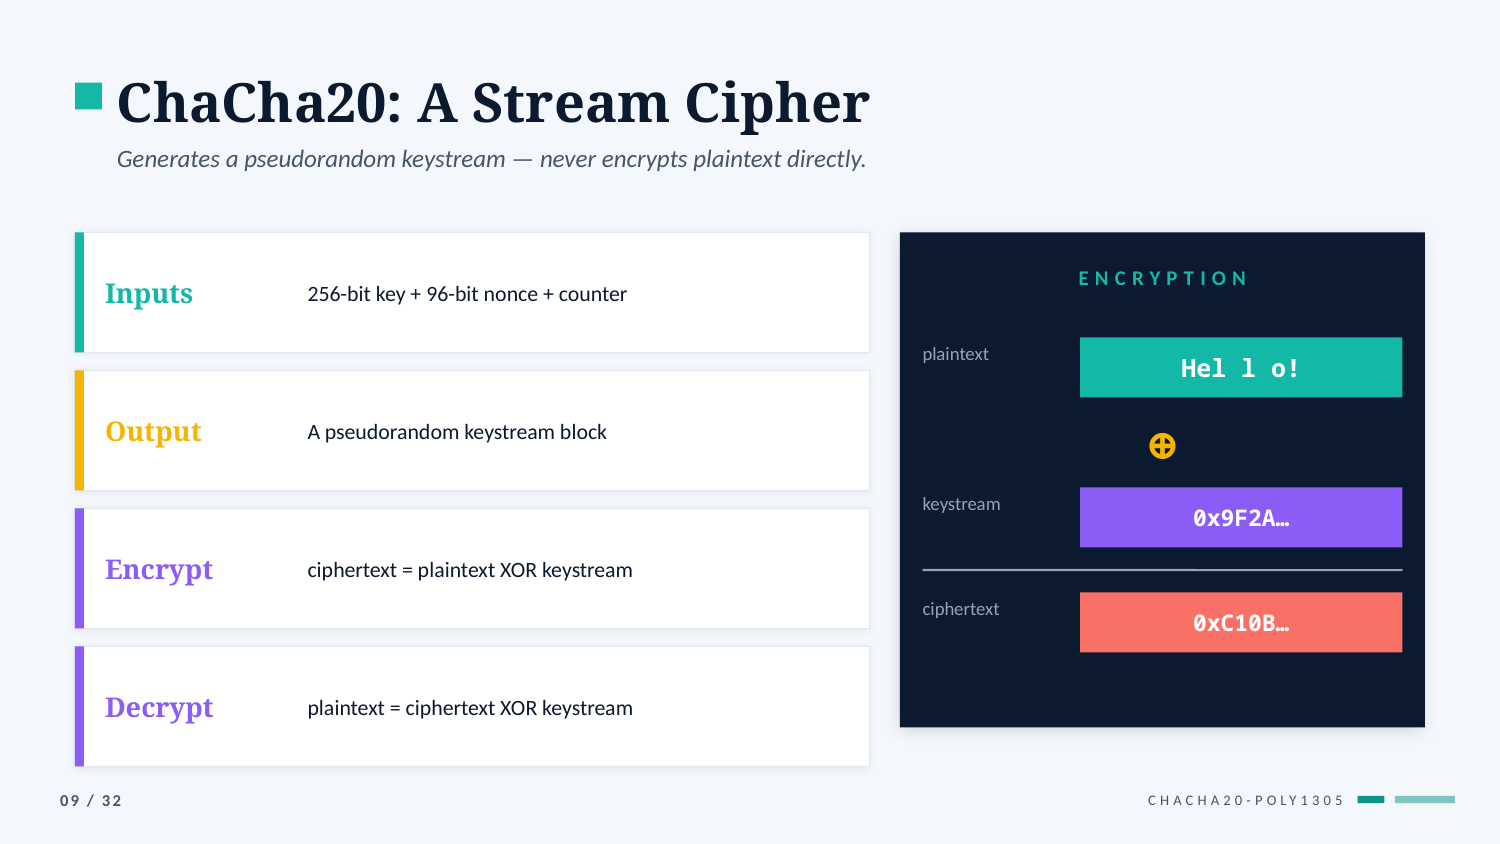

ChaCha20: A Stream Cipher
Generates a pseudorandom keystream — never encrypts plaintext directly.
Inputs
256-bit key + 96-bit nonce + counter
ENCRYPTION
plaintext
Hel l o!
Output
A pseudorandom keystream block
⊕
keystream
0x9F2A…
Encrypt
ciphertext = plaintext XOR keystream
ciphertext
0xC10B…
Decrypt
plaintext = ciphertext XOR keystream
09 / 32
CHACHA20-POLY1305